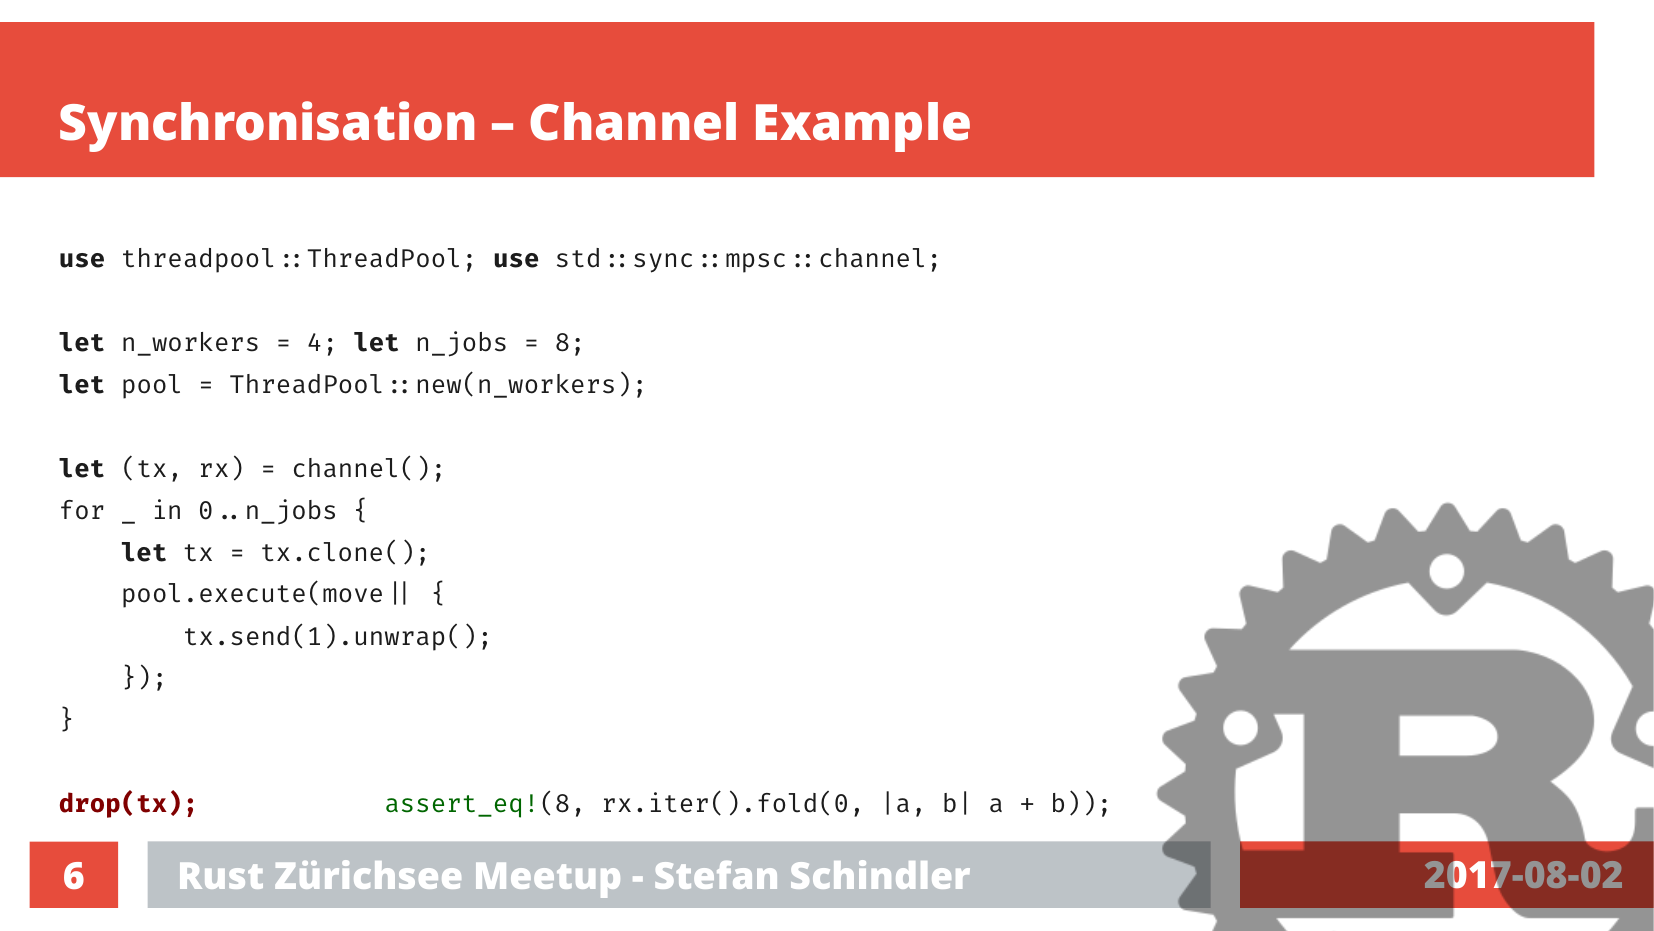

# Synchronisation – Channel Example
use threadpool::ThreadPool; use std::sync::mpsc::channel;
let n_workers = 4; let n_jobs = 8;
let pool = ThreadPool::new(n_workers);
let (tx, rx) = channel();
for _ in 0..n_jobs {
 let tx = tx.clone();
 pool.execute(move|| {
 tx.send(1).unwrap();
 });
}
drop(tx); assert_eq!(8, rx.iter().fold(0, |a, b| a + b));
6
Rust Zürichsee Meetup - Stefan Schindler
2017-08-02